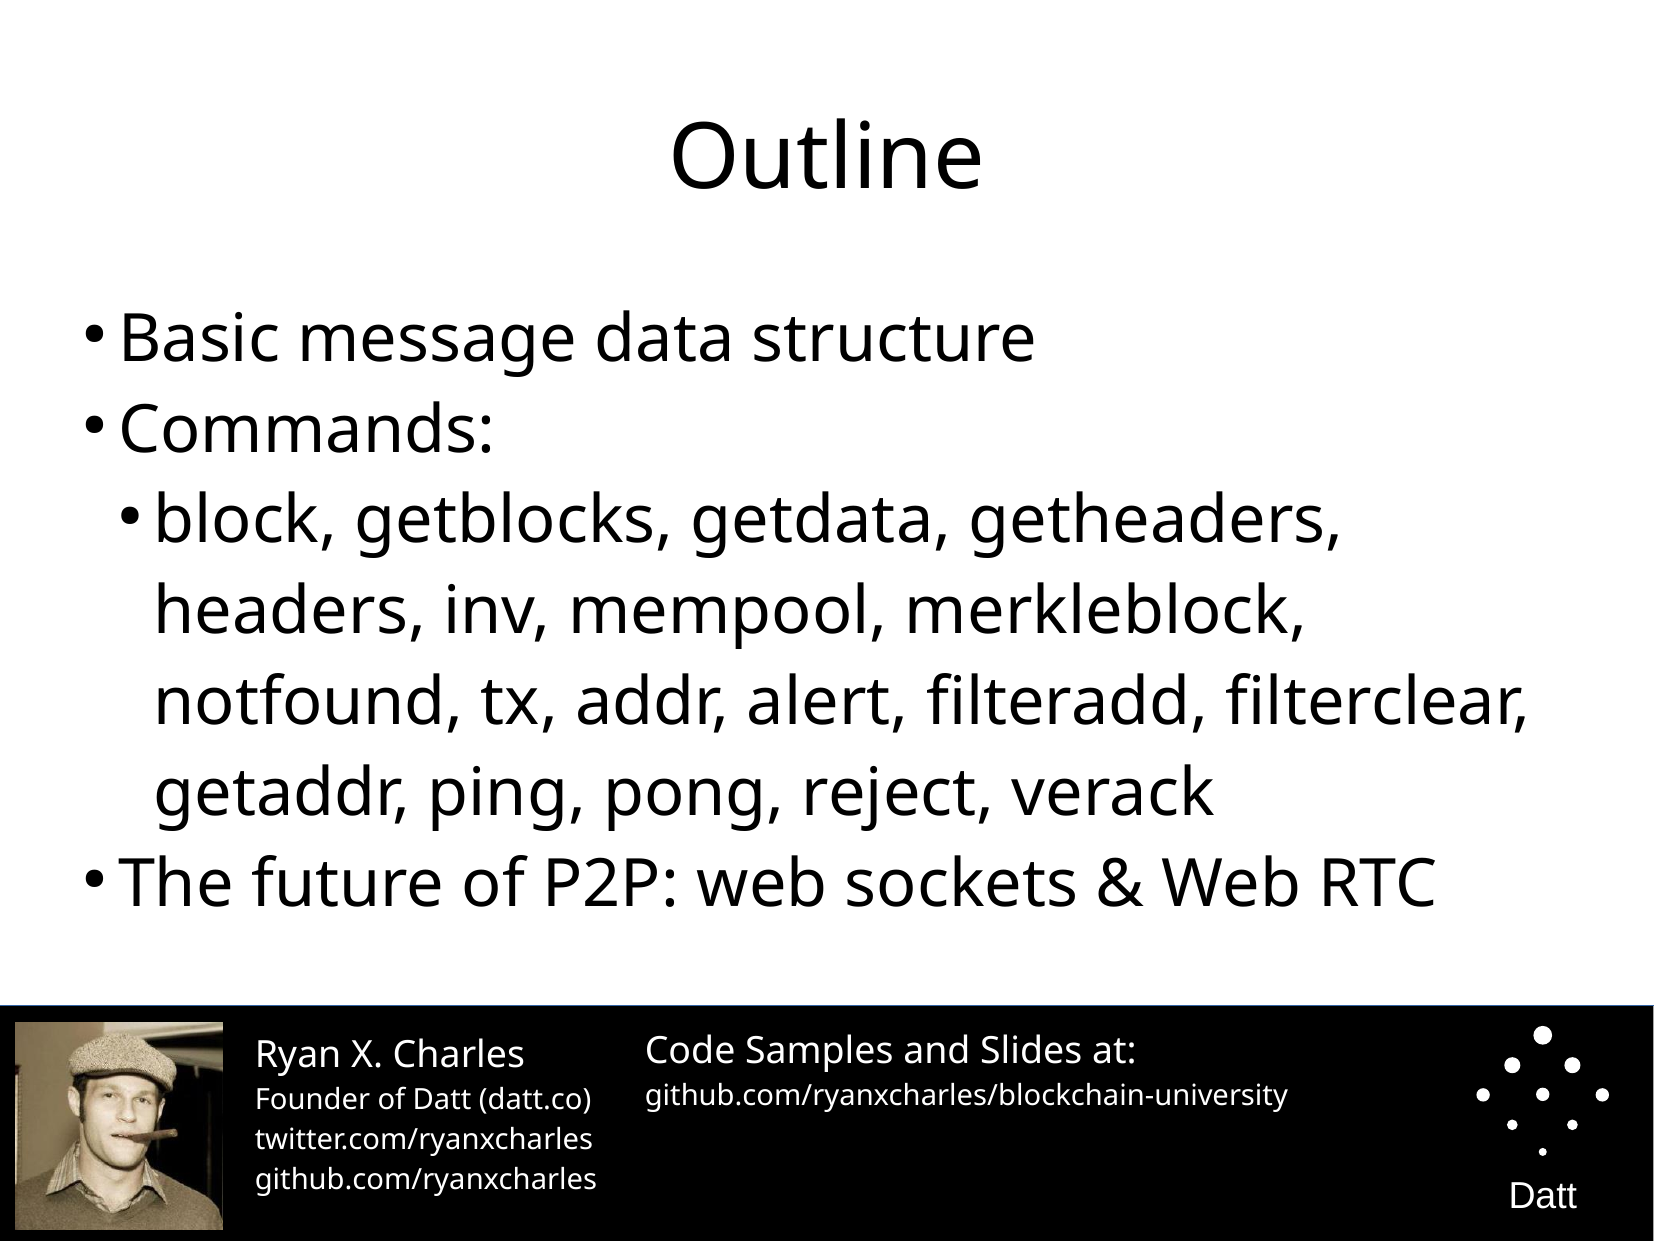

# Outline
Basic message data structure
Commands:
block, getblocks, getdata, getheaders, headers, inv, mempool, merkleblock, notfound, tx, addr, alert, filteradd, filterclear, getaddr, ping, pong, reject, verack
The future of P2P: web sockets & Web RTC
Code Samples and Slides at:
github.com/ryanxcharles/blockchain-university
Ryan X. Charles
Founder of Datt (datt.co)
twitter.com/ryanxcharles
github.com/ryanxcharles
Datt